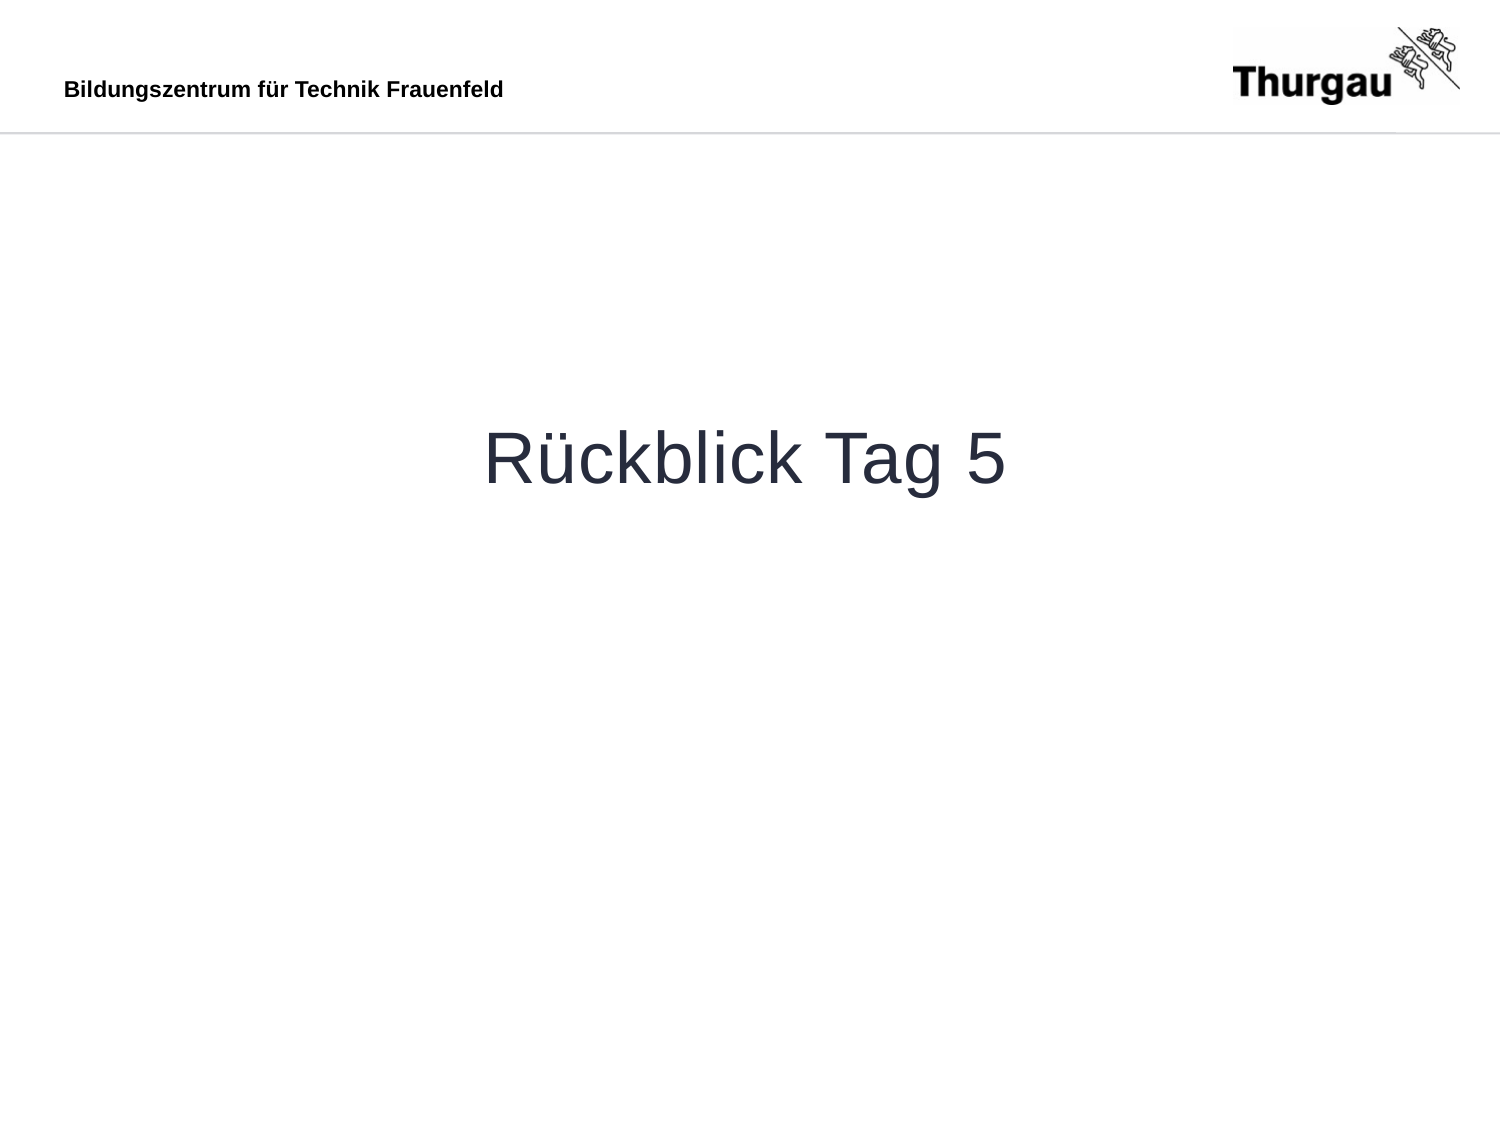

Bildungszentrum für Technik Frauenfeld
Rückblick Tag 5